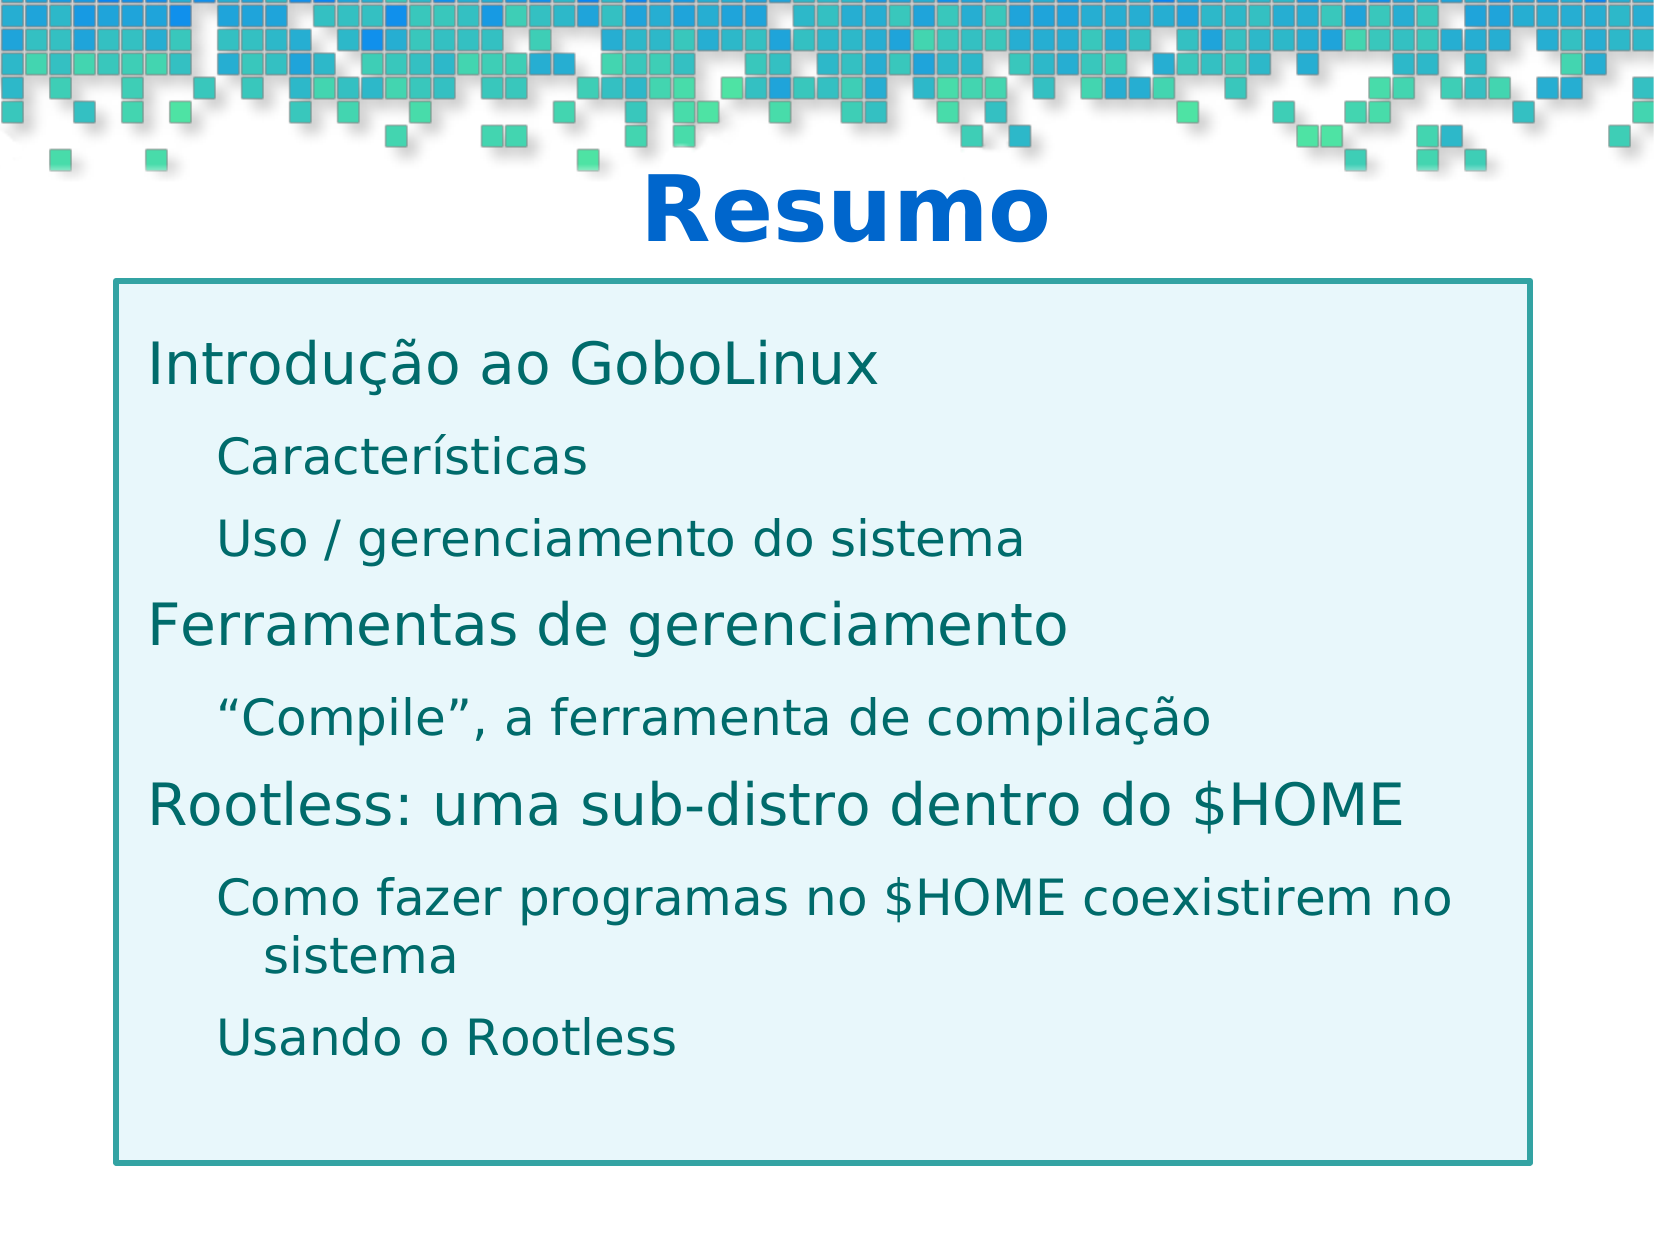

# Resumo
Introdução ao GoboLinux
Características
Uso / gerenciamento do sistema
Ferramentas de gerenciamento
“Compile”, a ferramenta de compilação
Rootless: uma sub-distro dentro do $HOME
Como fazer programas no $HOME coexistirem no sistema
Usando o Rootless